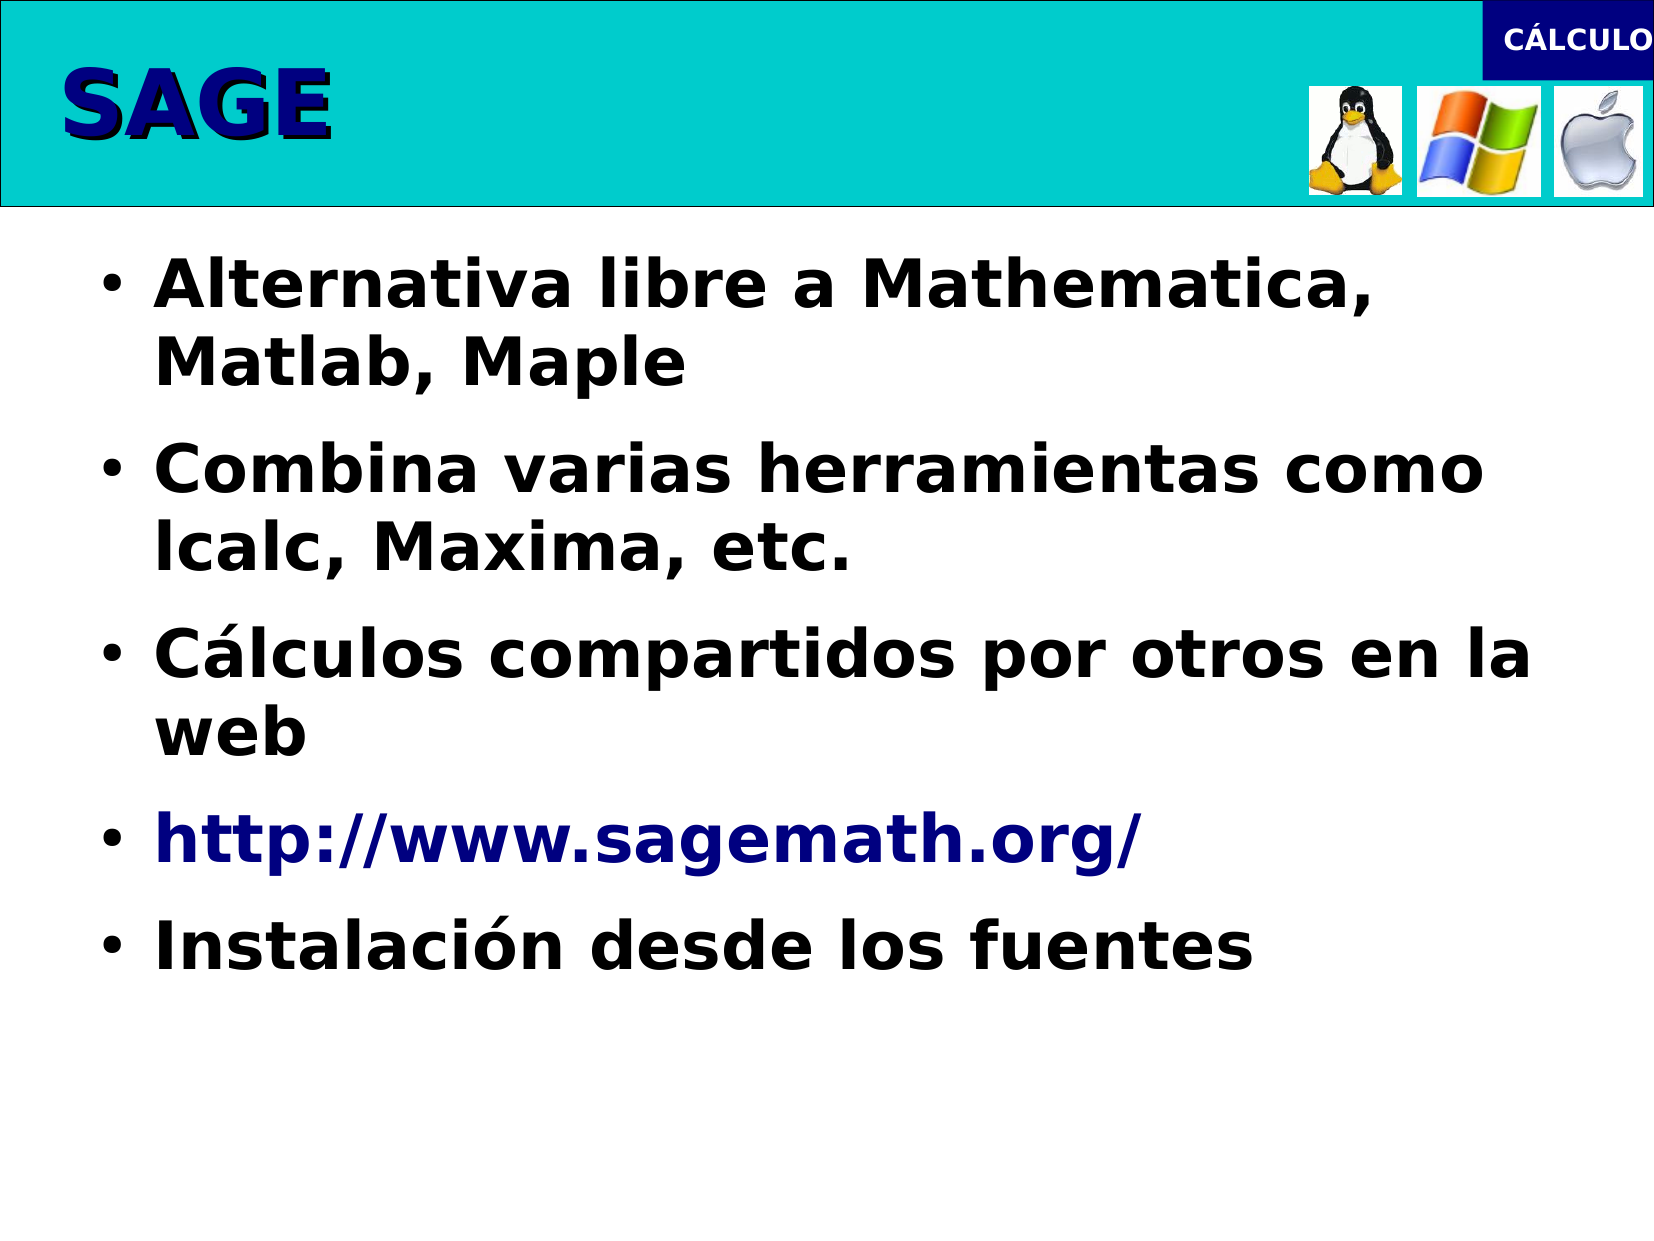

CÁLCULO
# SAGE
Alternativa libre a Mathematica, Matlab, Maple
Combina varias herramientas como lcalc, Maxima, etc.
Cálculos compartidos por otros en la web
http://www.sagemath.org/
Instalación desde los fuentes